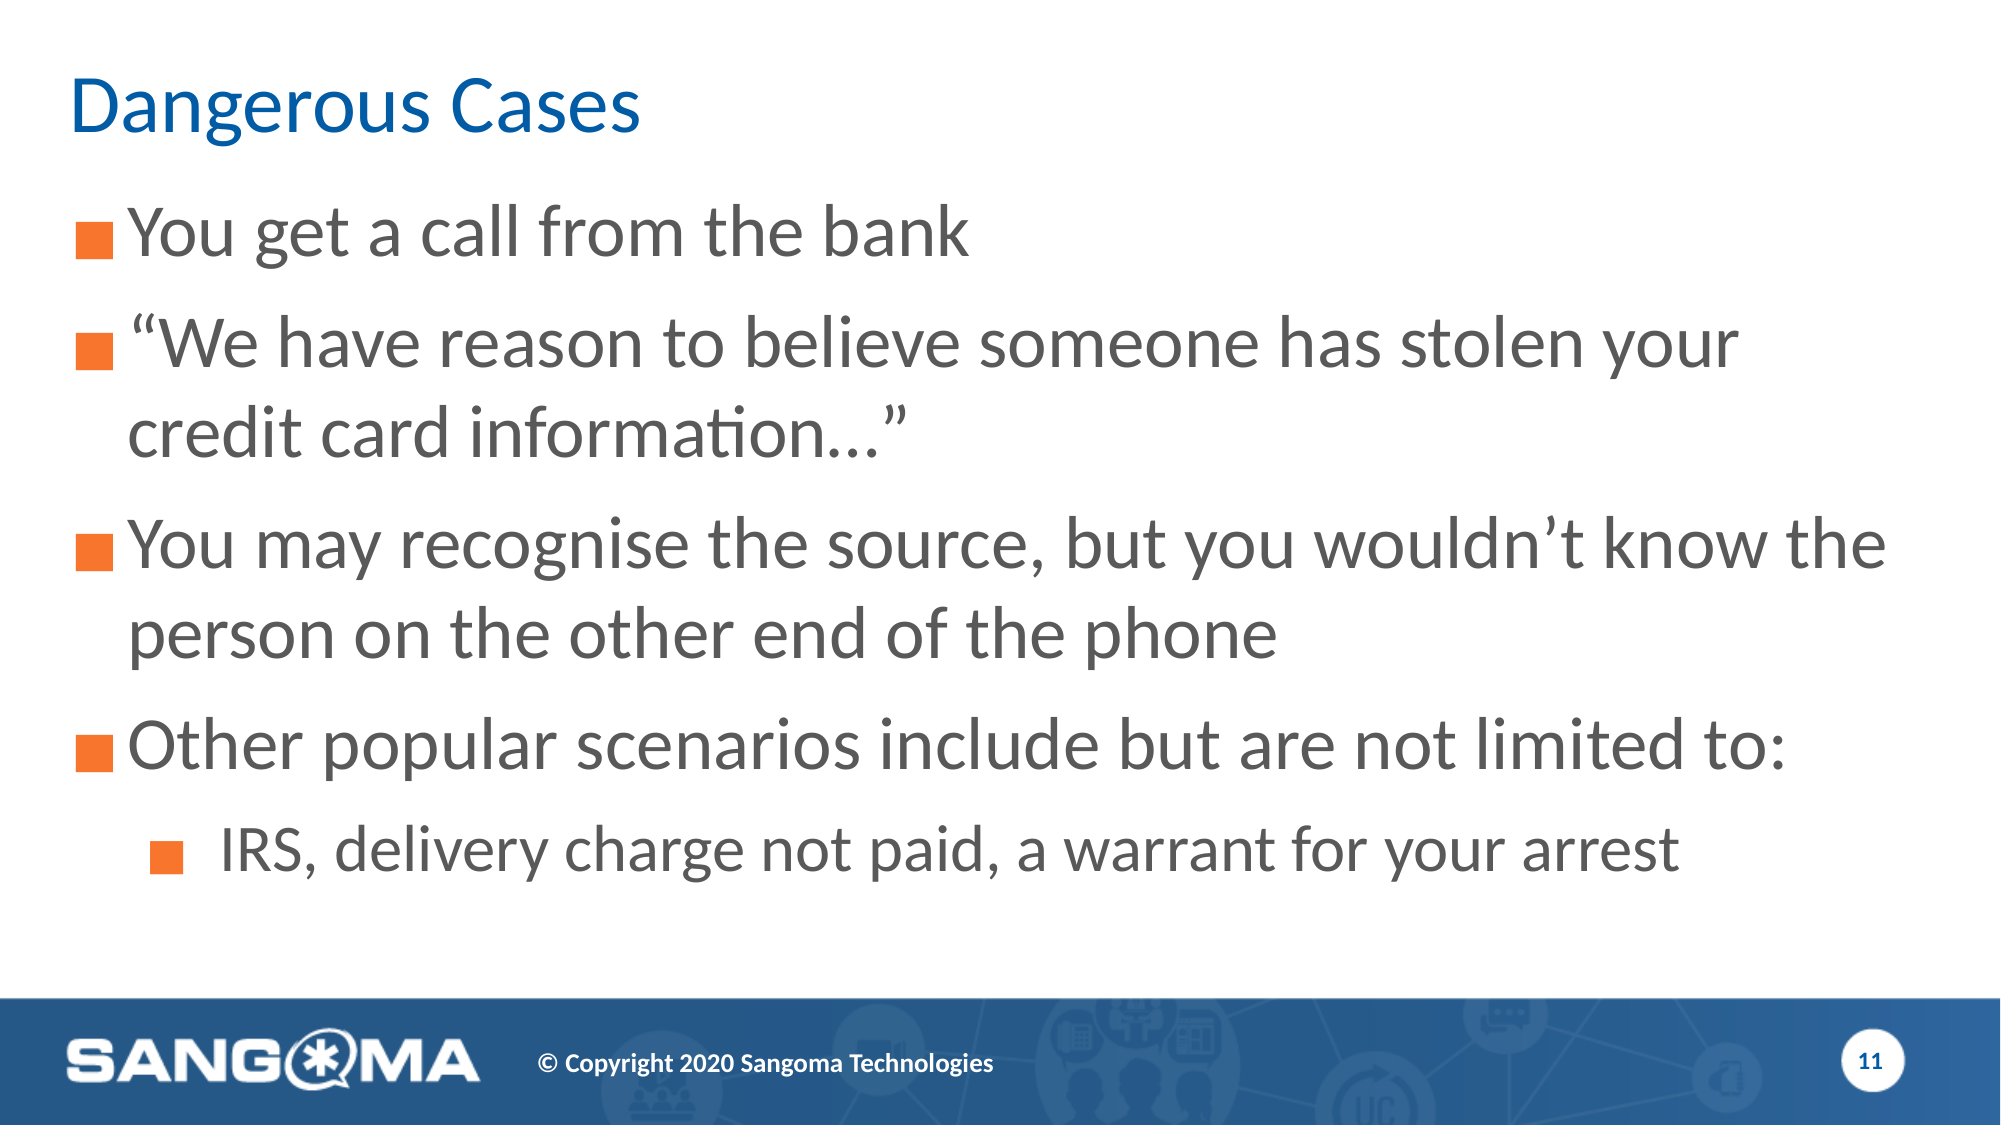

# Dangerous Cases
You get a call from the bank
“We have reason to believe someone has stolen your credit card information…”
You may recognise the source, but you wouldn’t know the person on the other end of the phone
Other popular scenarios include but are not limited to:
IRS, delivery charge not paid, a warrant for your arrest